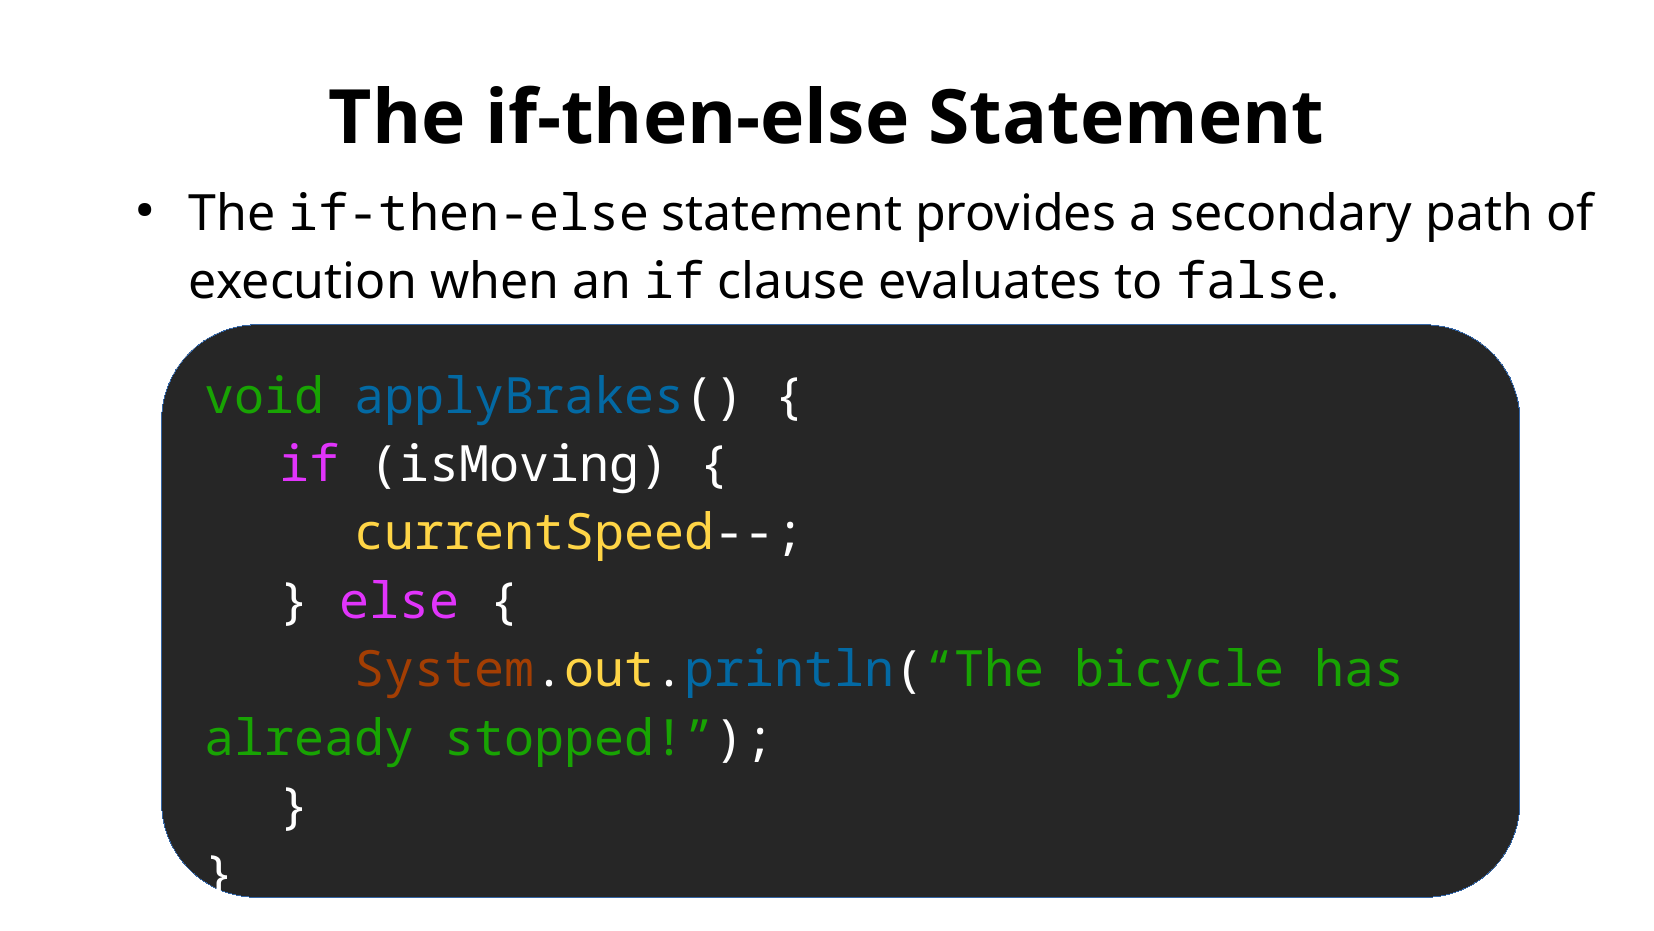

# The if-then-else Statement
The if-then-else statement provides a secondary path of execution when an if clause evaluates to false.
void applyBrakes() {
	if (isMoving) {
		currentSpeed--;
	} else {
		System.out.println(“The bicycle has already stopped!”);
	}
}